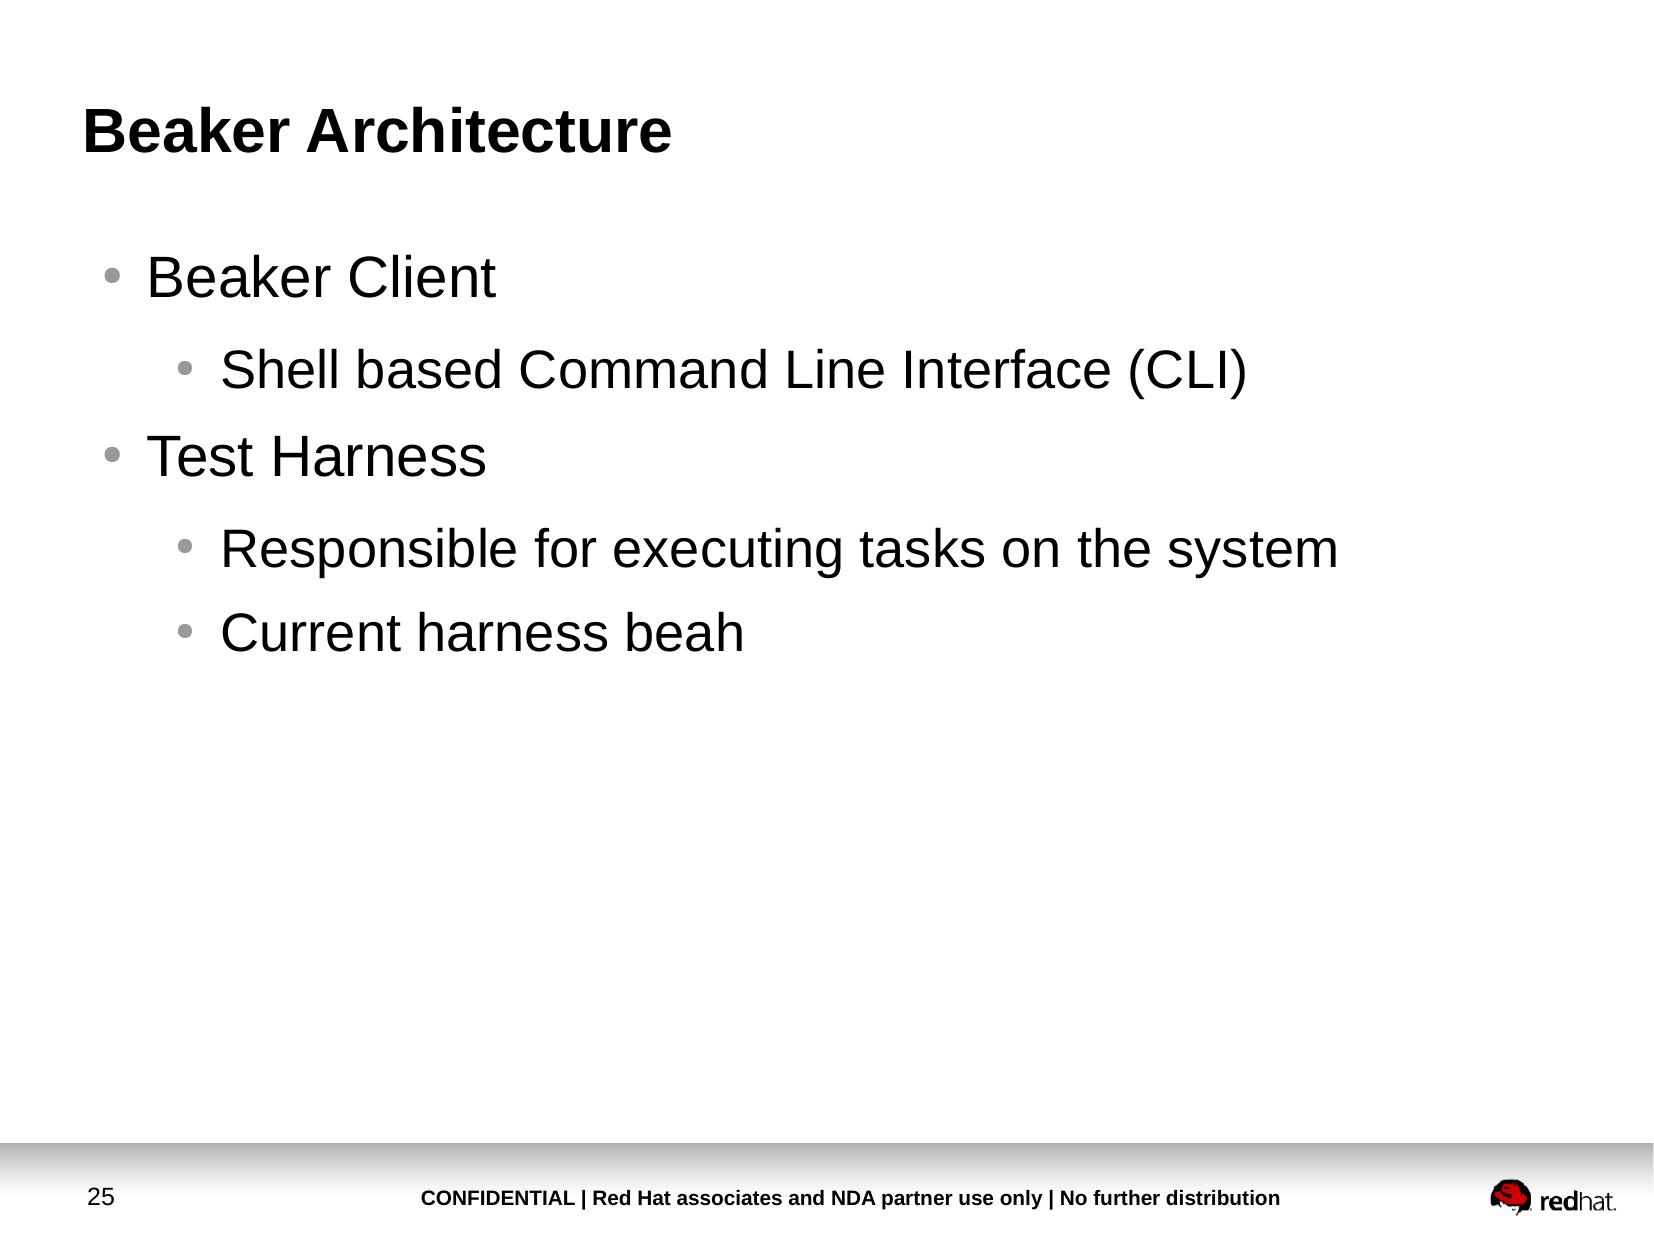

# Beaker Architecture
Beaker Client
Shell based Command Line Interface (CLI)
Test Harness
Responsible for executing tasks on the system
Current harness beah